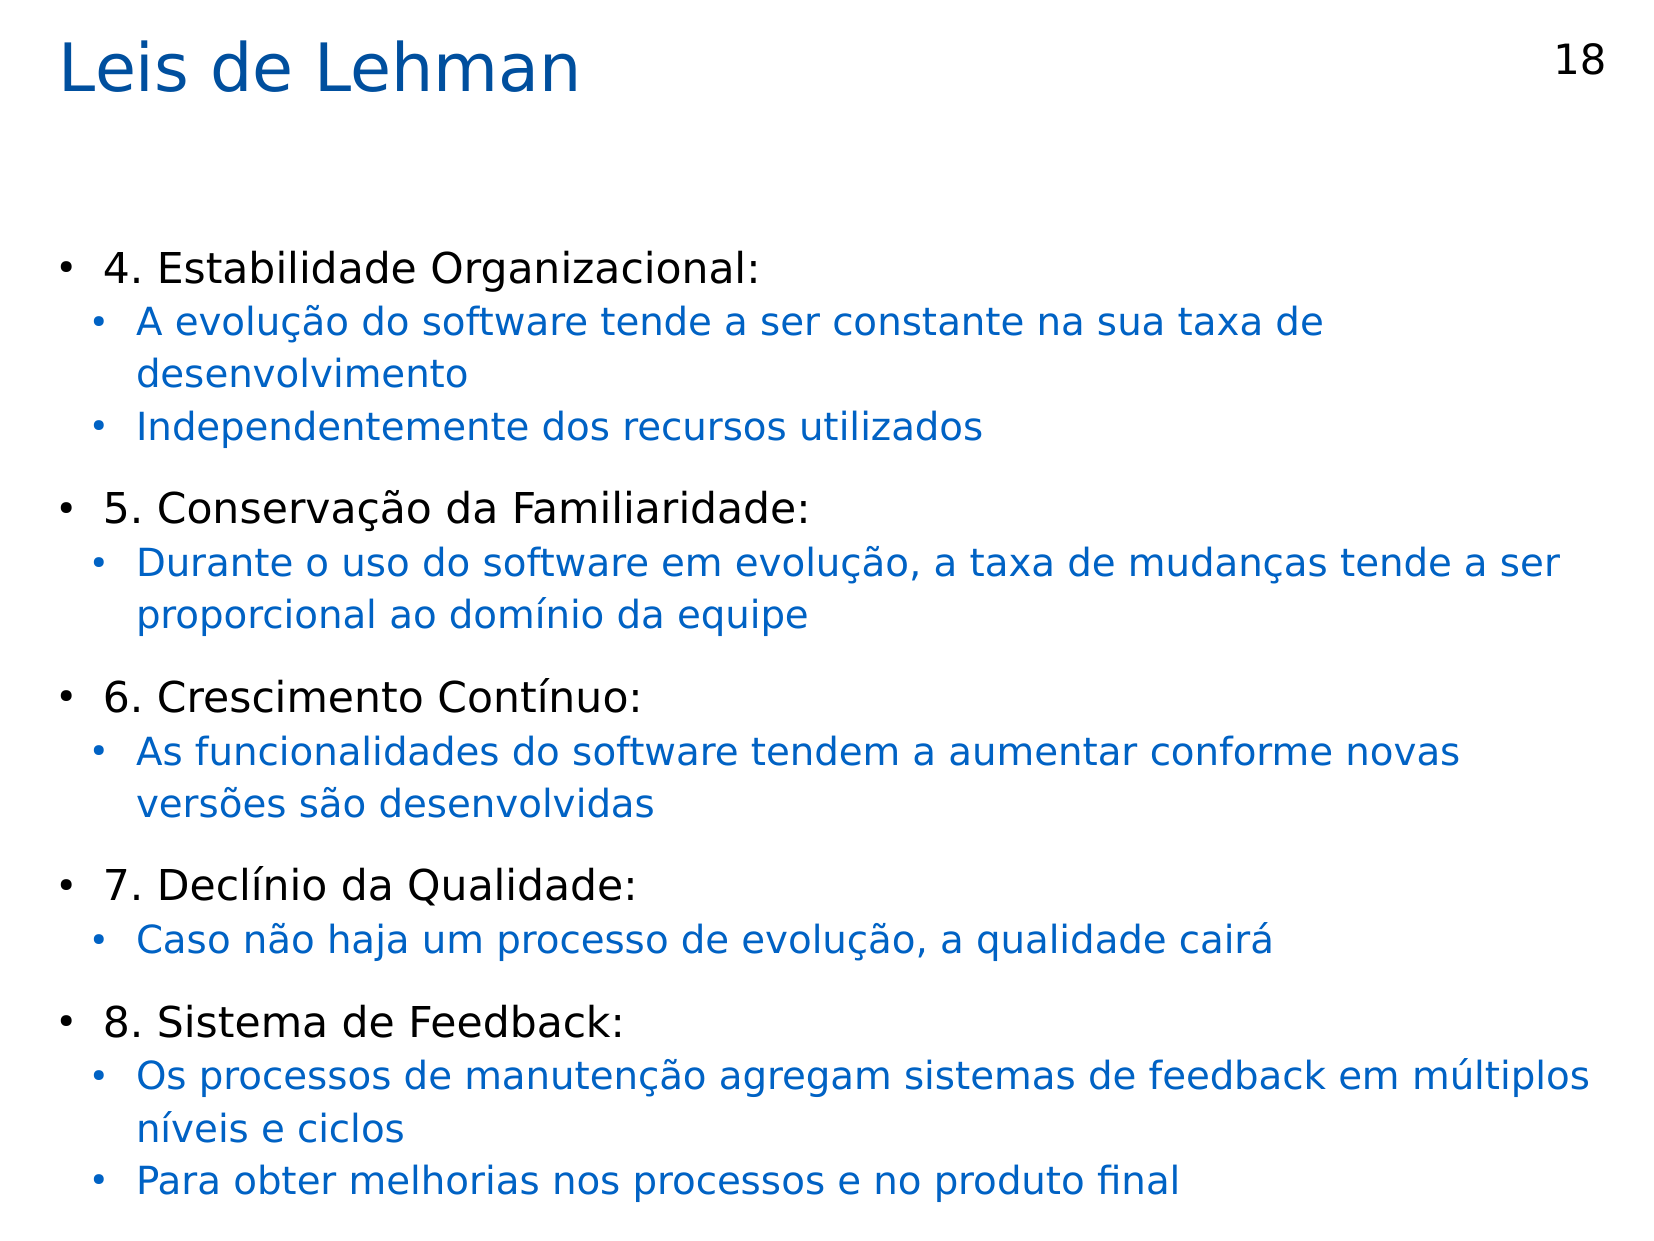

# Leis de Lehman
18
4. Estabilidade Organizacional:
A evolução do software tende a ser constante na sua taxa de desenvolvimento
Independentemente dos recursos utilizados
5. Conservação da Familiaridade:
Durante o uso do software em evolução, a taxa de mudanças tende a ser proporcional ao domínio da equipe
6. Crescimento Contínuo:
As funcionalidades do software tendem a aumentar conforme novas versões são desenvolvidas
7. Declínio da Qualidade:
Caso não haja um processo de evolução, a qualidade cairá
8. Sistema de Feedback:
Os processos de manutenção agregam sistemas de feedback em múltiplos níveis e ciclos
Para obter melhorias nos processos e no produto final